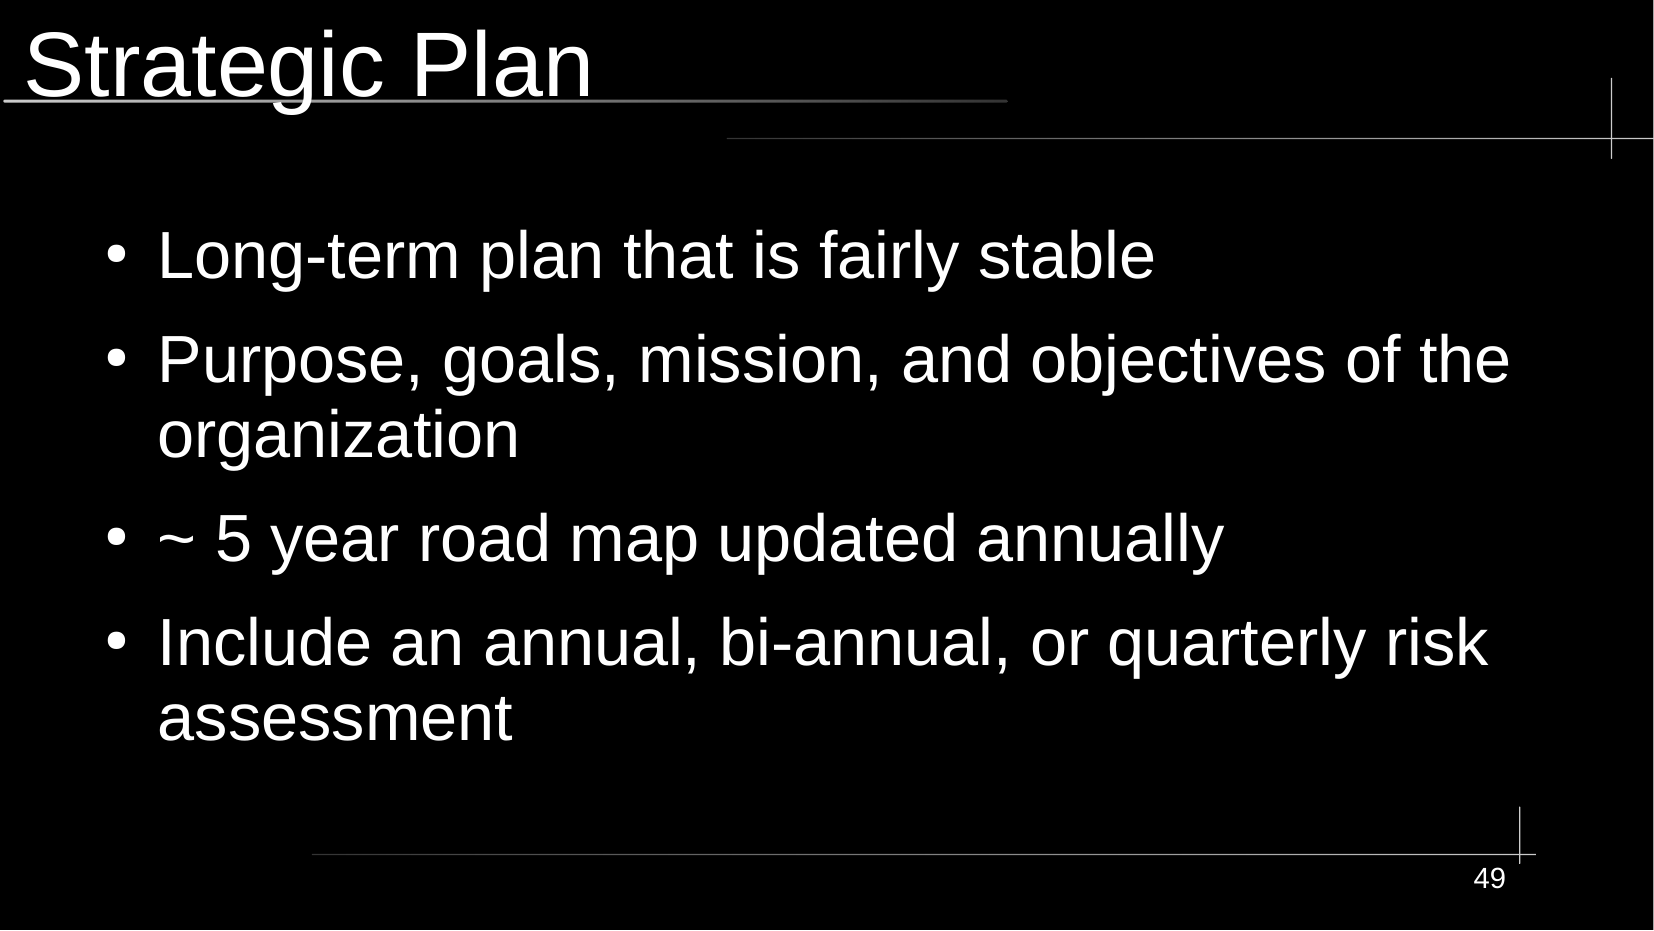

# Strategic Plan
Long-term plan that is fairly stable
Purpose, goals, mission, and objectives of the organization
~ 5 year road map updated annually
Include an annual, bi-annual, or quarterly risk assessment
49